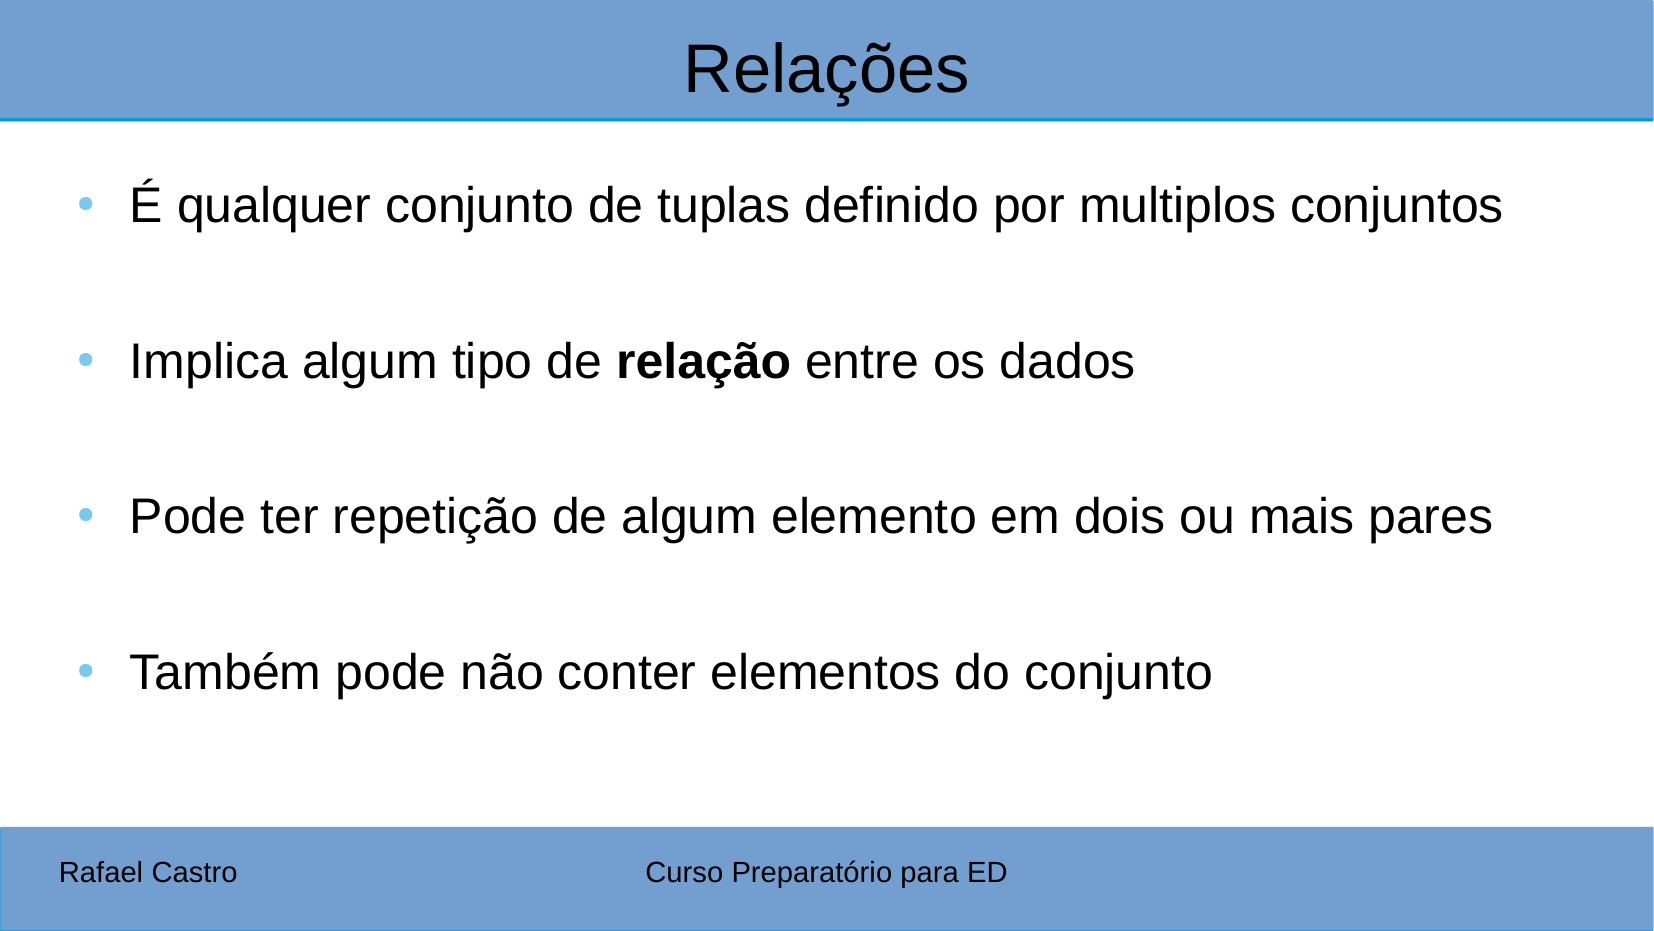

# Relações
É qualquer conjunto de tuplas definido por multiplos conjuntos
Implica algum tipo de relação entre os dados
Pode ter repetição de algum elemento em dois ou mais pares
Também pode não conter elementos do conjunto
Curso Preparatório para ED